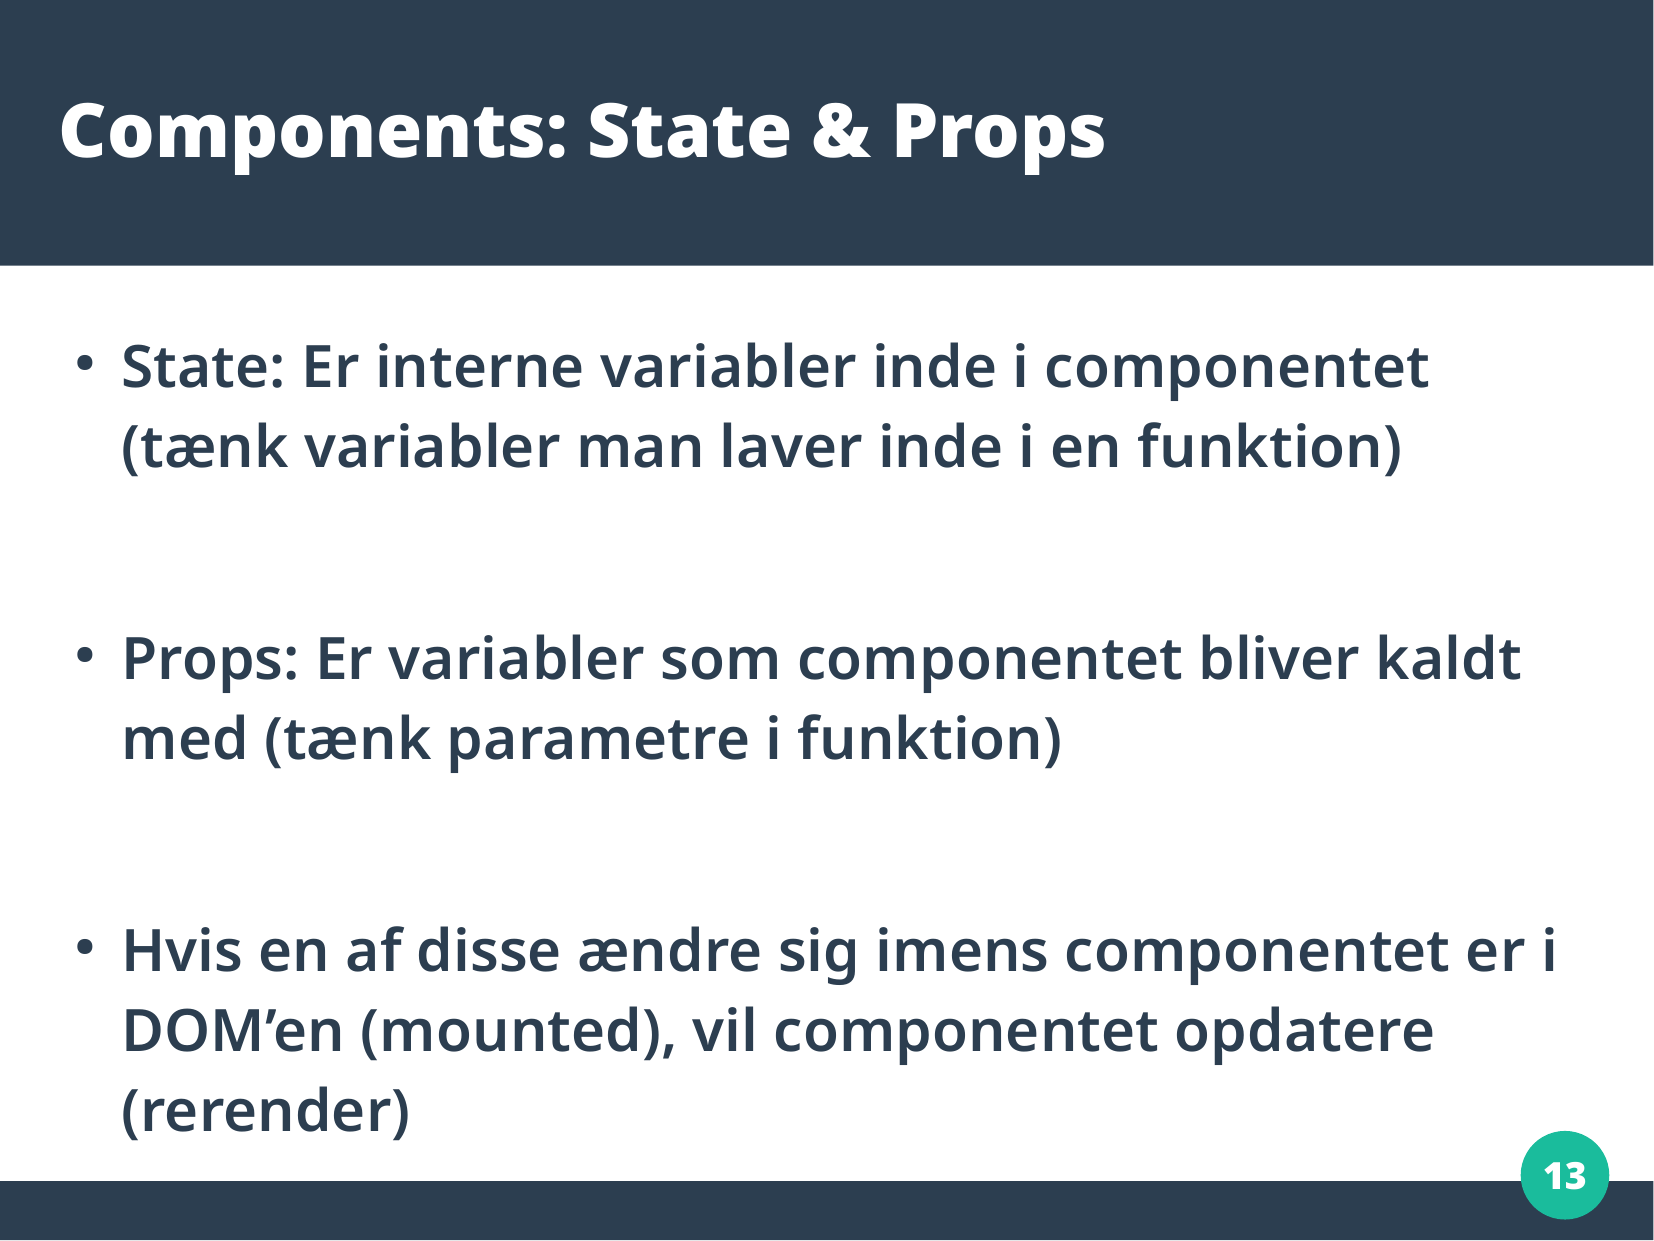

# Components: State & Props
State: Er interne variabler inde i componentet (tænk variabler man laver inde i en funktion)
Props: Er variabler som componentet bliver kaldt med (tænk parametre i funktion)
Hvis en af disse ændre sig imens componentet er i DOM’en (mounted), vil componentet opdatere (rerender)
13